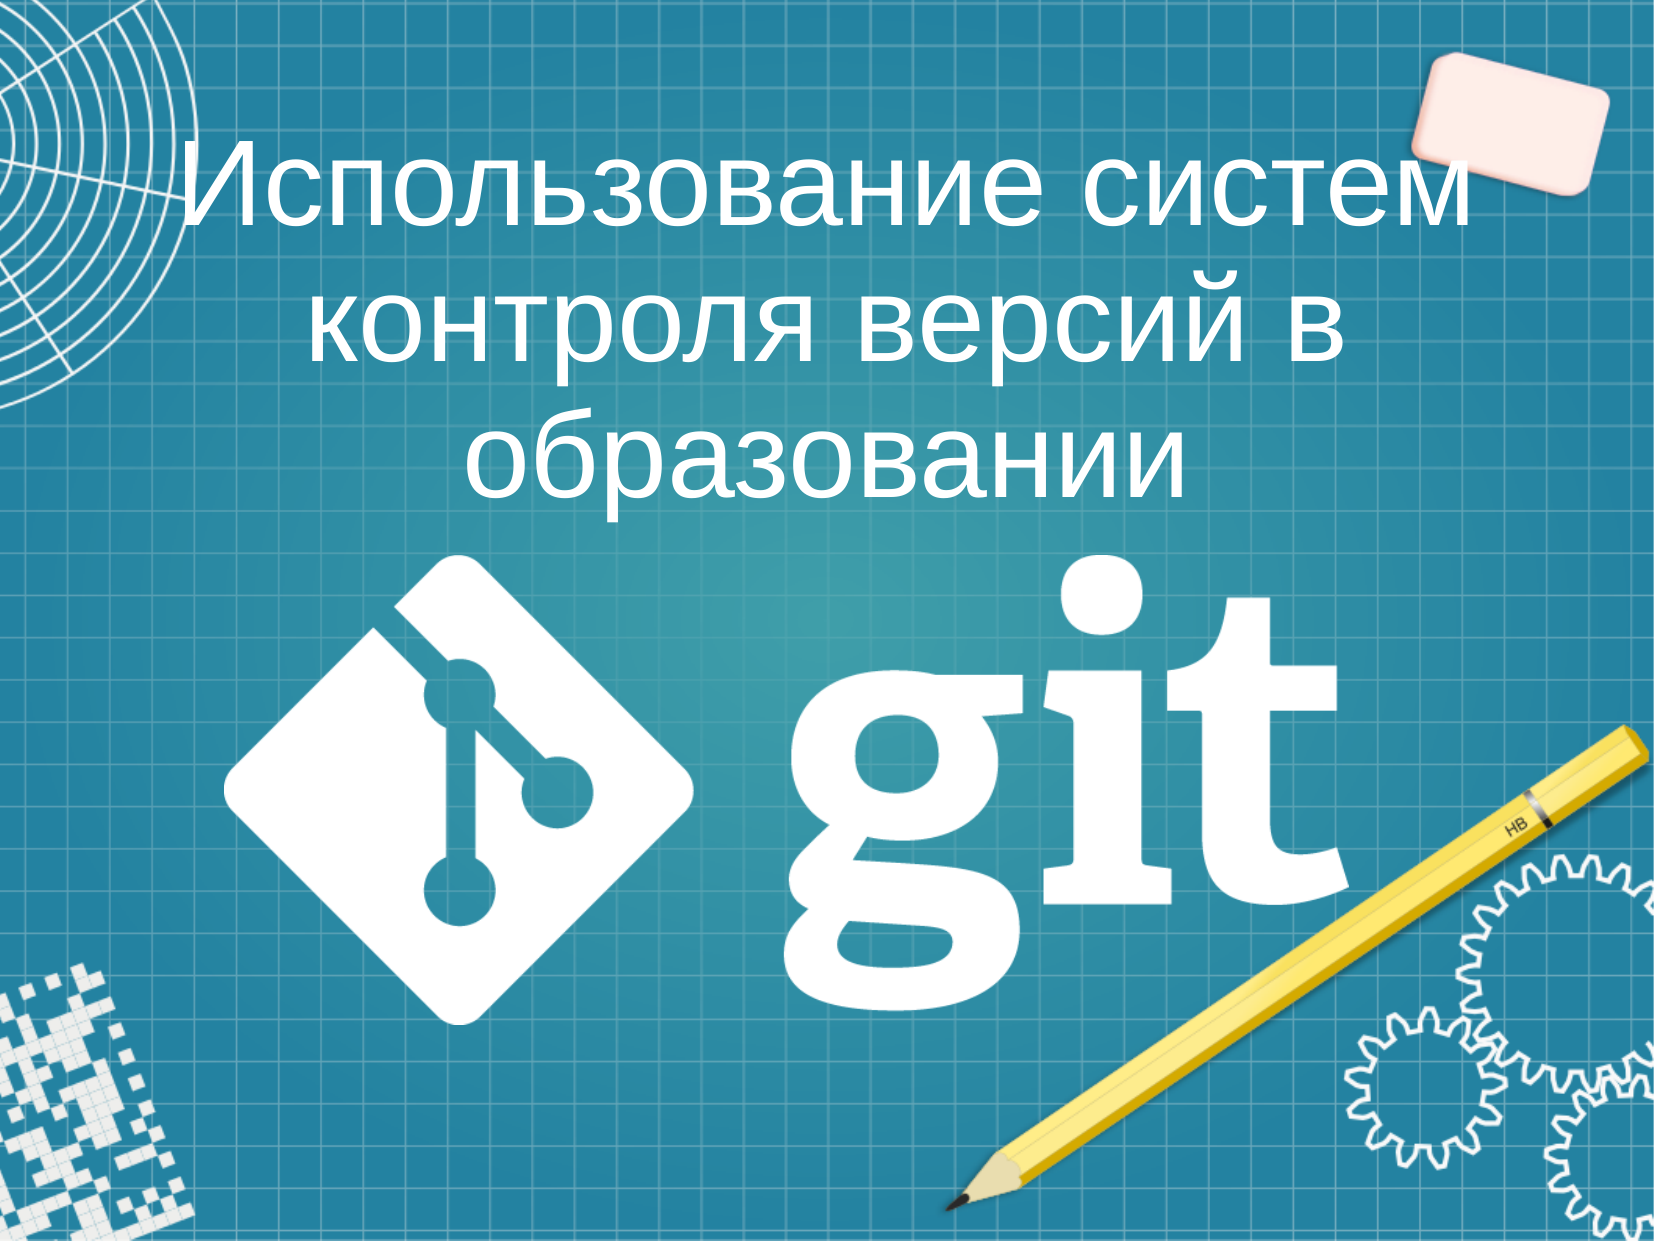

# Использование систем контроля версий в образовании